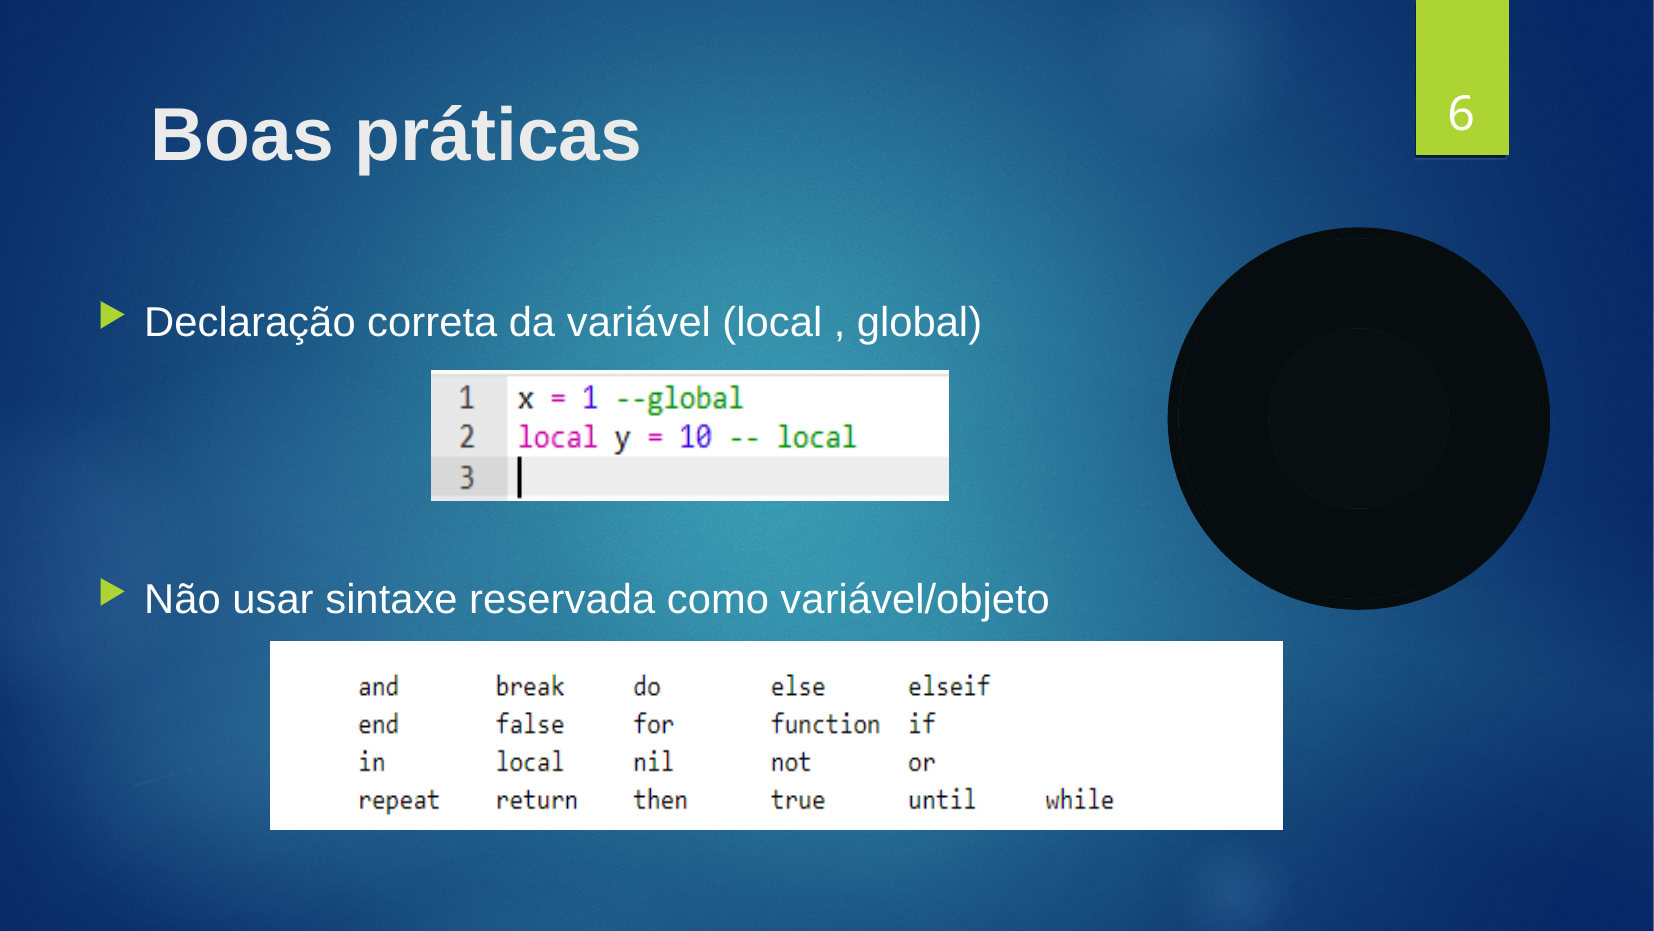

# Boas práticas
Declaração correta da variável (local , global)
Não usar sintaxe reservada como variável/objeto